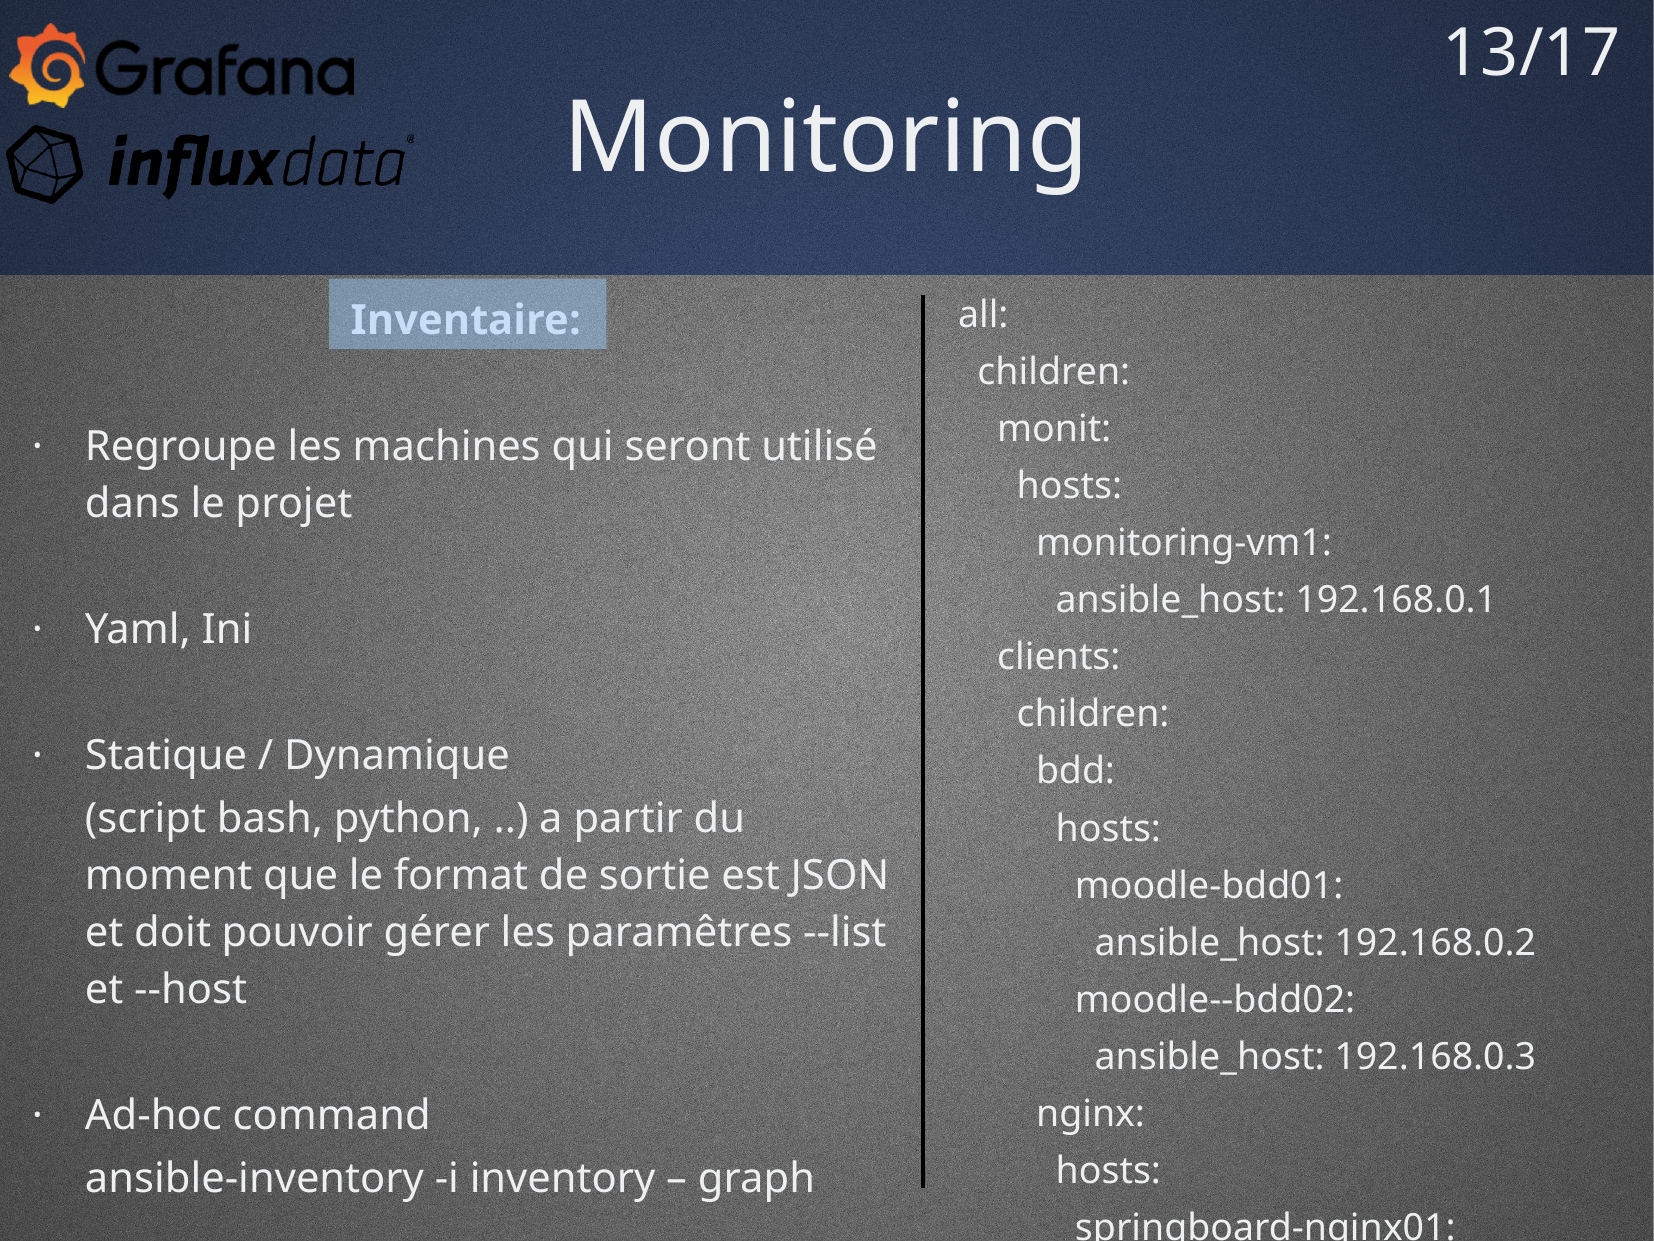

13/17
# Monitoring
all:
 children:
 monit:
 hosts:
 monitoring-vm1:
 ansible_host: 192.168.0.1
 clients:
 children:
 bdd:
 hosts:
 moodle-bdd01:
 ansible_host: 192.168.0.2
 moodle--bdd02:
 ansible_host: 192.168.0.3
 nginx:
 hosts:
 springboard-nginx01:
 ansible_host: 192.168.0.7
Inventaire:
Regroupe les machines qui seront utilisé dans le projet
Yaml, Ini
Statique / Dynamique
(script bash, python, ..) a partir du moment que le format de sortie est JSON et doit pouvoir gérer les paramêtres --list et --host
Ad-hoc command
ansible-inventory -i inventory – graph